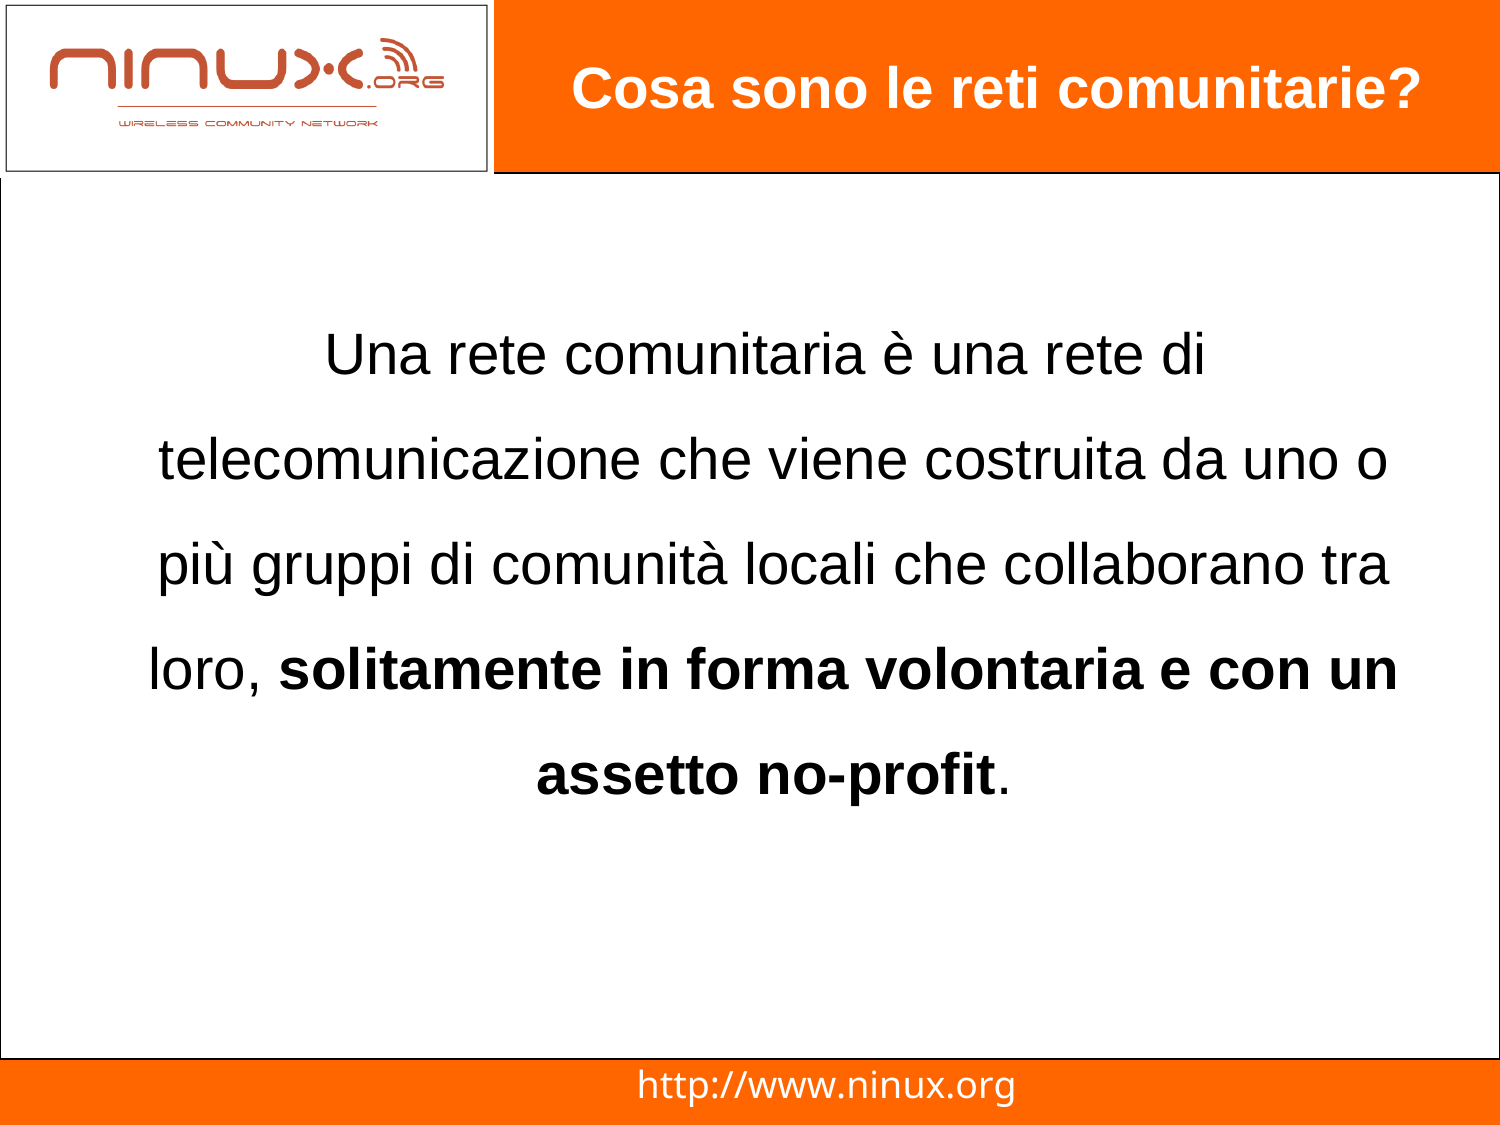

# Cosa sono le reti comunitarie?
Una rete comunitaria è una rete di telecomunicazione che viene costruita da uno o più gruppi di comunità locali che collaborano tra loro, solitamente in forma volontaria e con un assetto no-profit.
http://www.ninux.org